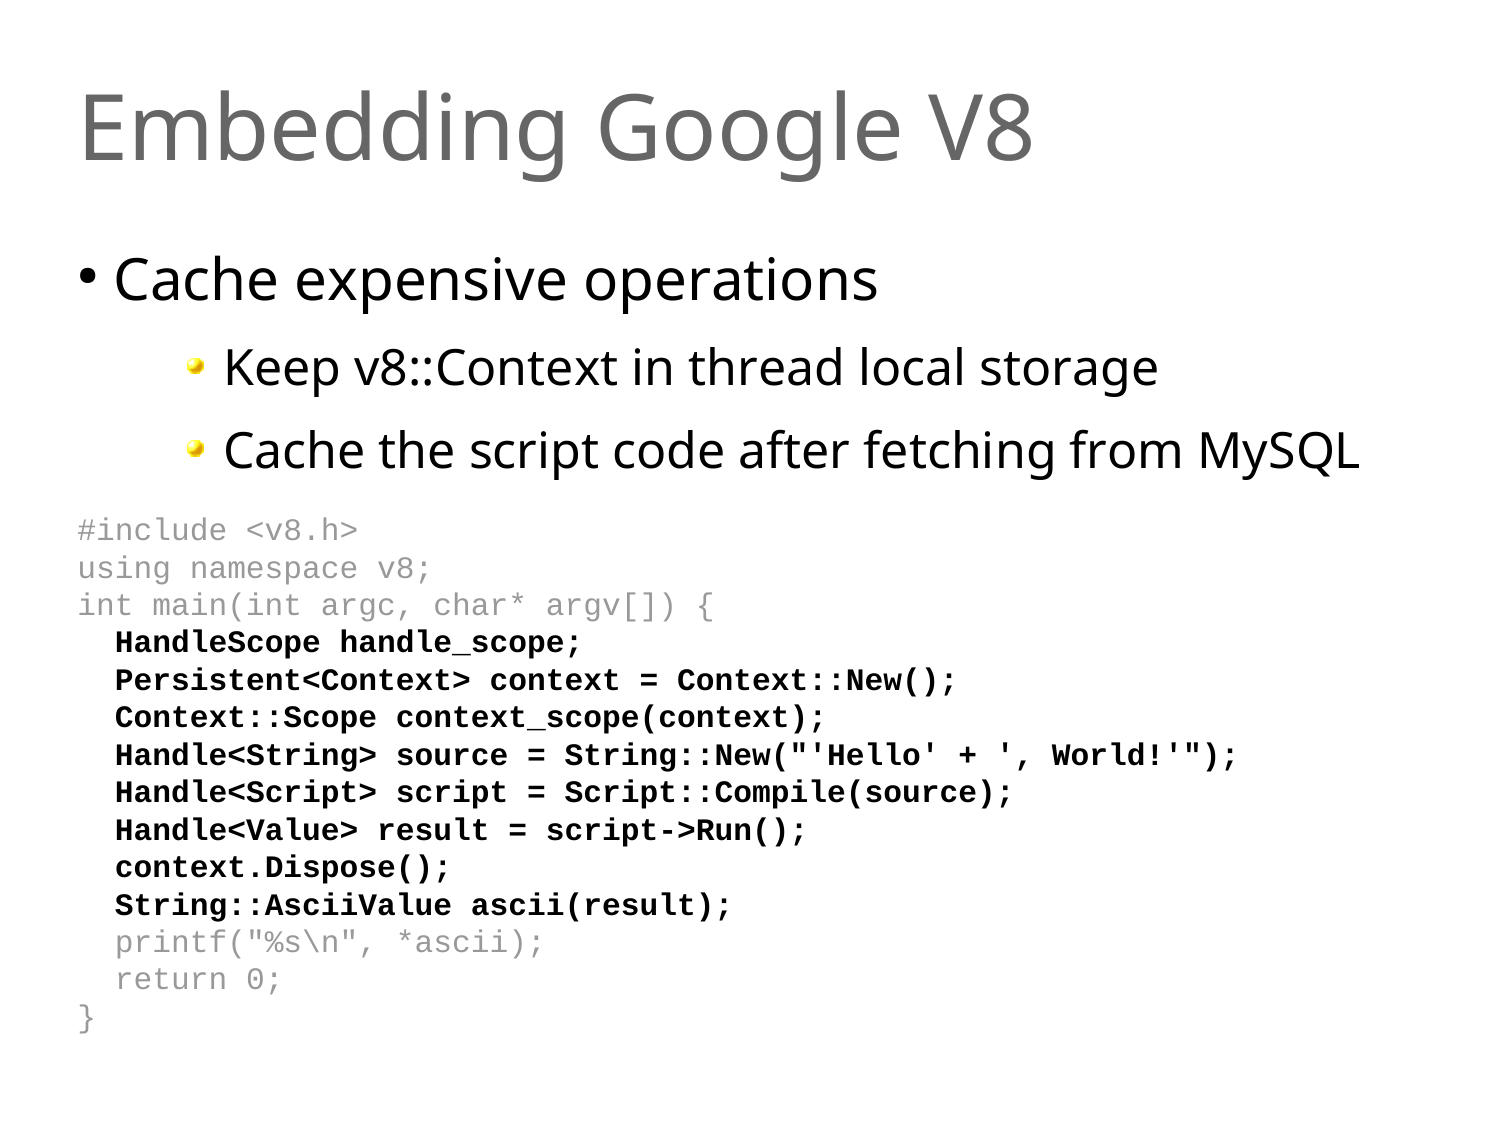

Embedding Google V8
# Cache expensive operations
Keep v8::Context in thread local storage
Cache the script code after fetching from MySQL
#include <v8.h>
using namespace v8;
int main(int argc, char* argv[]) {
 HandleScope handle_scope;
 Persistent<Context> context = Context::New();
 Context::Scope context_scope(context);
 Handle<String> source = String::New("'Hello' + ', World!'");
 Handle<Script> script = Script::Compile(source);
 Handle<Value> result = script->Run();
 context.Dispose();
 String::AsciiValue ascii(result);
 printf("%s\n", *ascii);
 return 0;
}